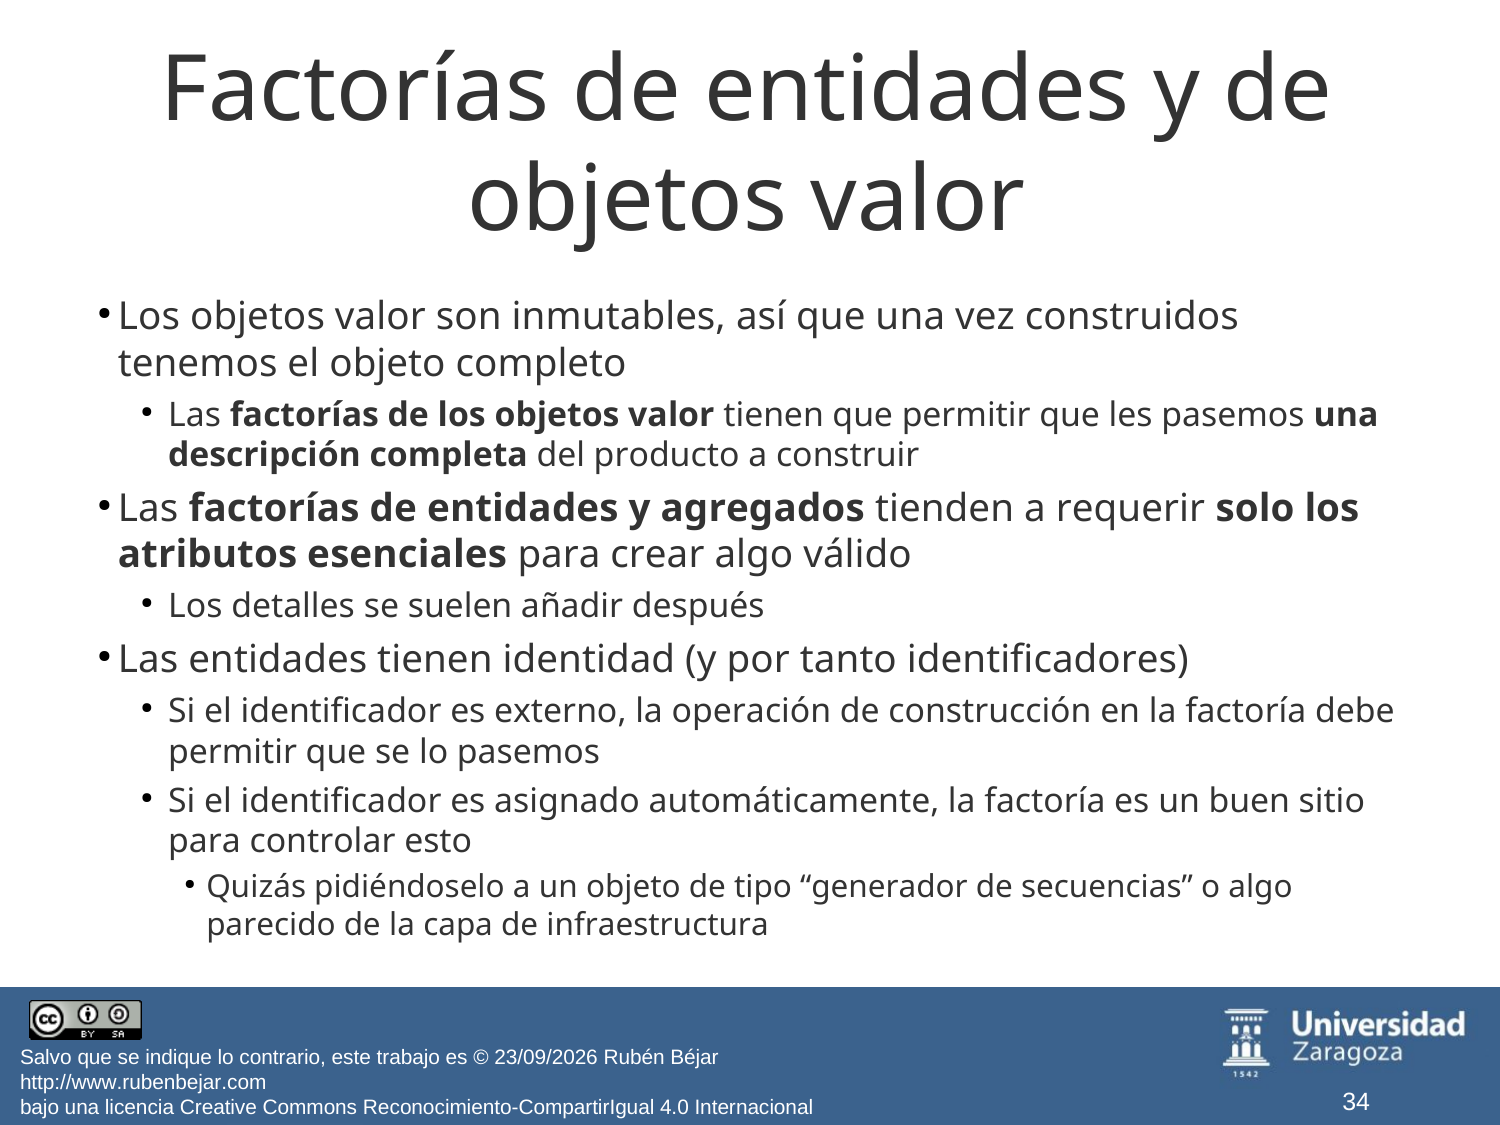

# Factorías de entidades y de objetos valor
Los objetos valor son inmutables, así que una vez construidos tenemos el objeto completo
Las factorías de los objetos valor tienen que permitir que les pasemos una descripción completa del producto a construir
Las factorías de entidades y agregados tienden a requerir solo los atributos esenciales para crear algo válido
Los detalles se suelen añadir después
Las entidades tienen identidad (y por tanto identificadores)
Si el identificador es externo, la operación de construcción en la factoría debe permitir que se lo pasemos
Si el identificador es asignado automáticamente, la factoría es un buen sitio para controlar esto
Quizás pidiéndoselo a un objeto de tipo “generador de secuencias” o algo parecido de la capa de infraestructura